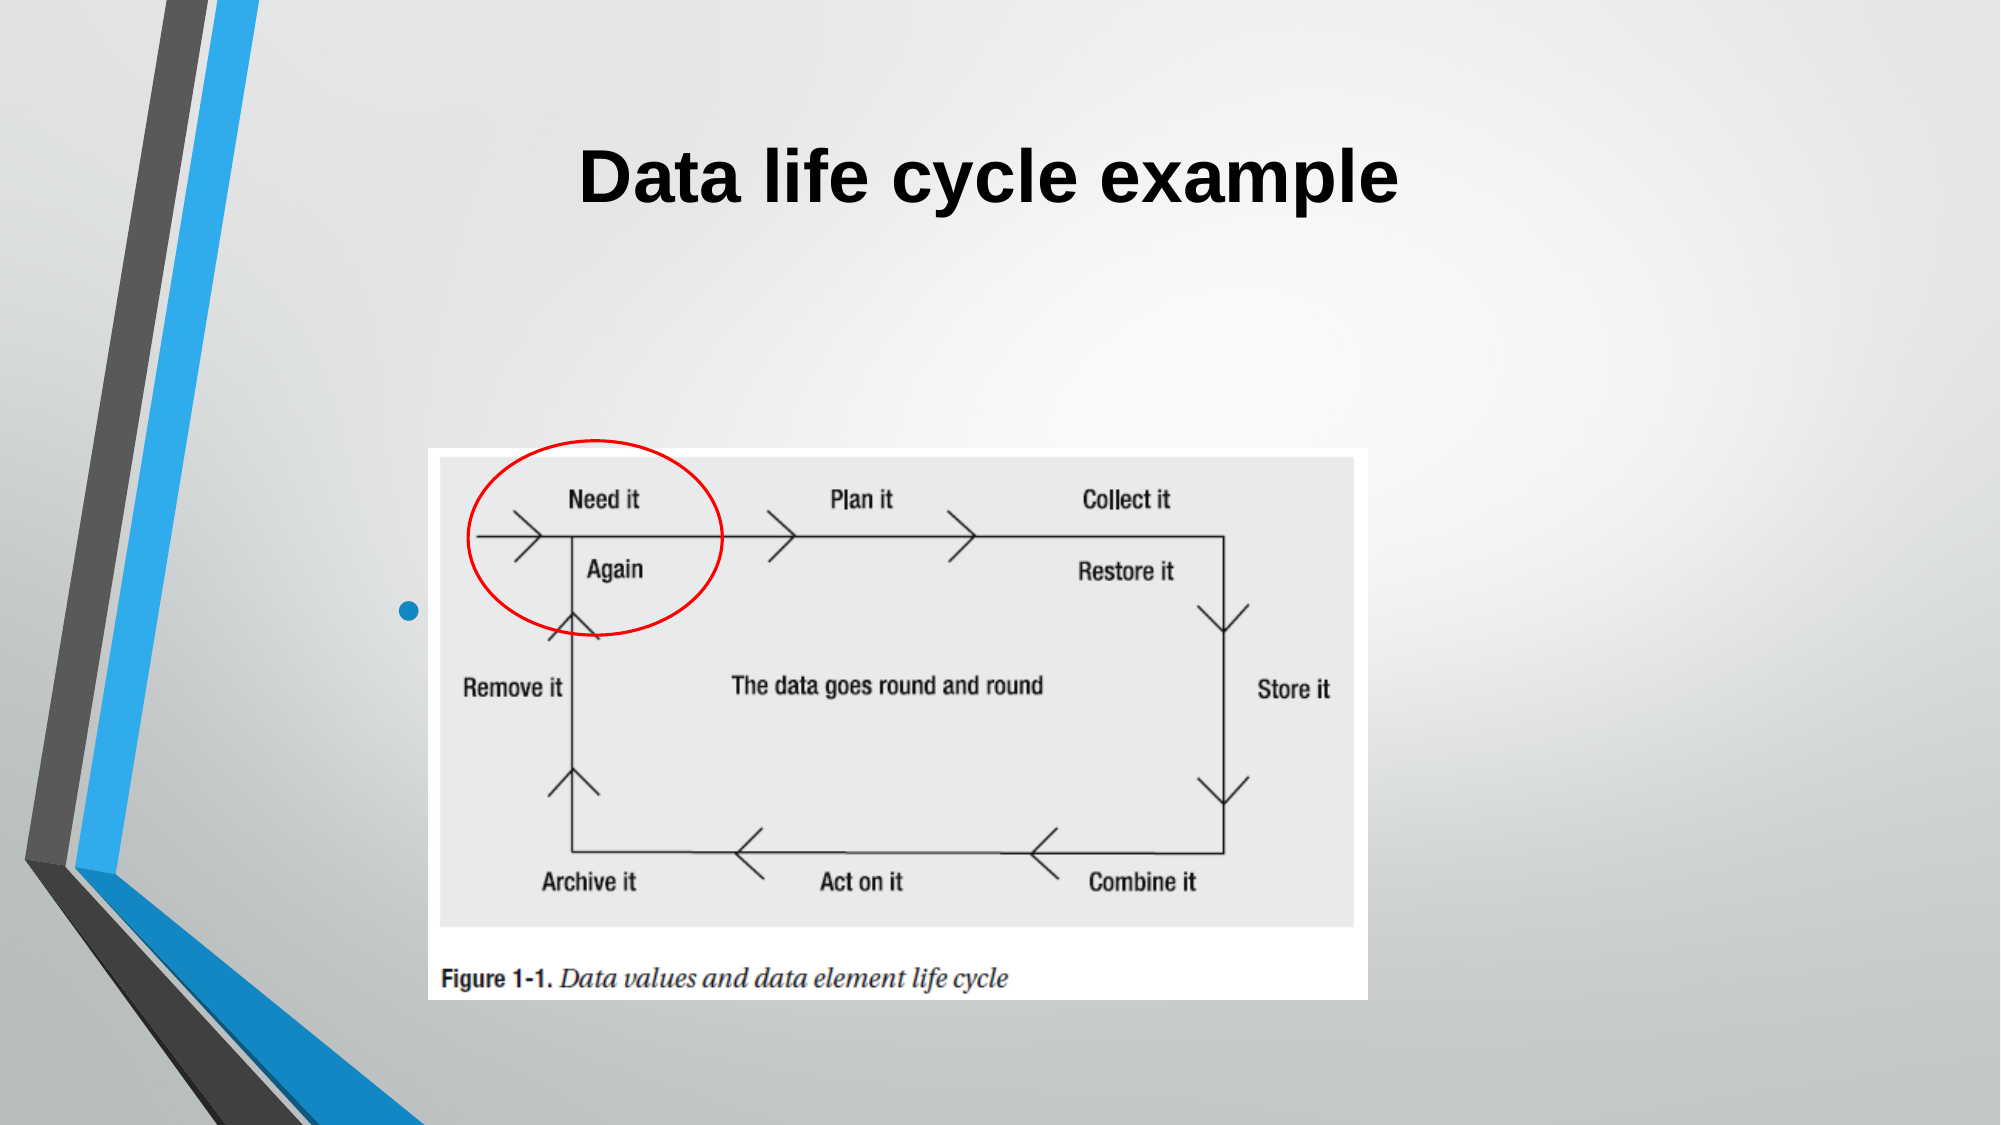

# Data life cycle example
Need
Calculate Solar Insolation
Promote alternative energy